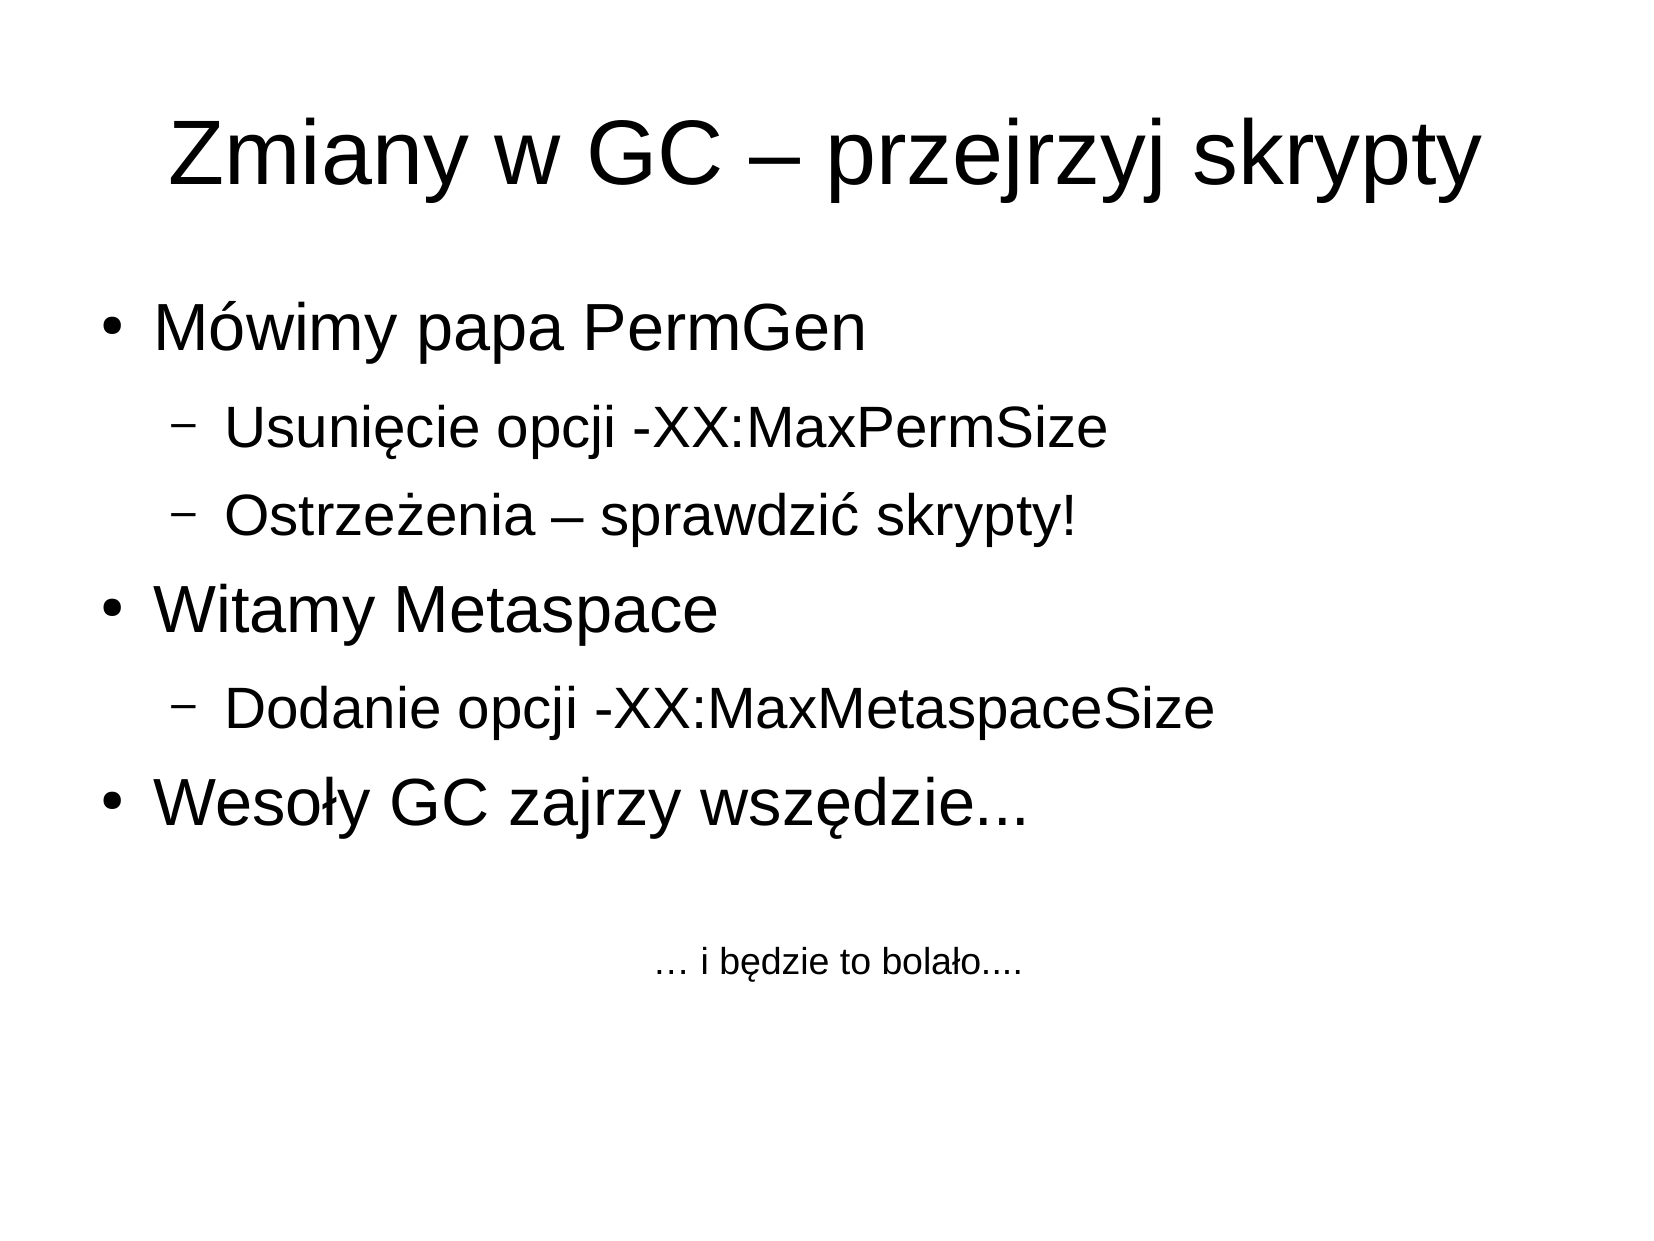

# Zmiany w GC – przejrzyj skrypty
Mówimy papa PermGen
Usunięcie opcji -XX:MaxPermSize
Ostrzeżenia – sprawdzić skrypty!
Witamy Metaspace
Dodanie opcji -XX:MaxMetaspaceSize
Wesoły GC zajrzy wszędzie...
… i będzie to bolało....